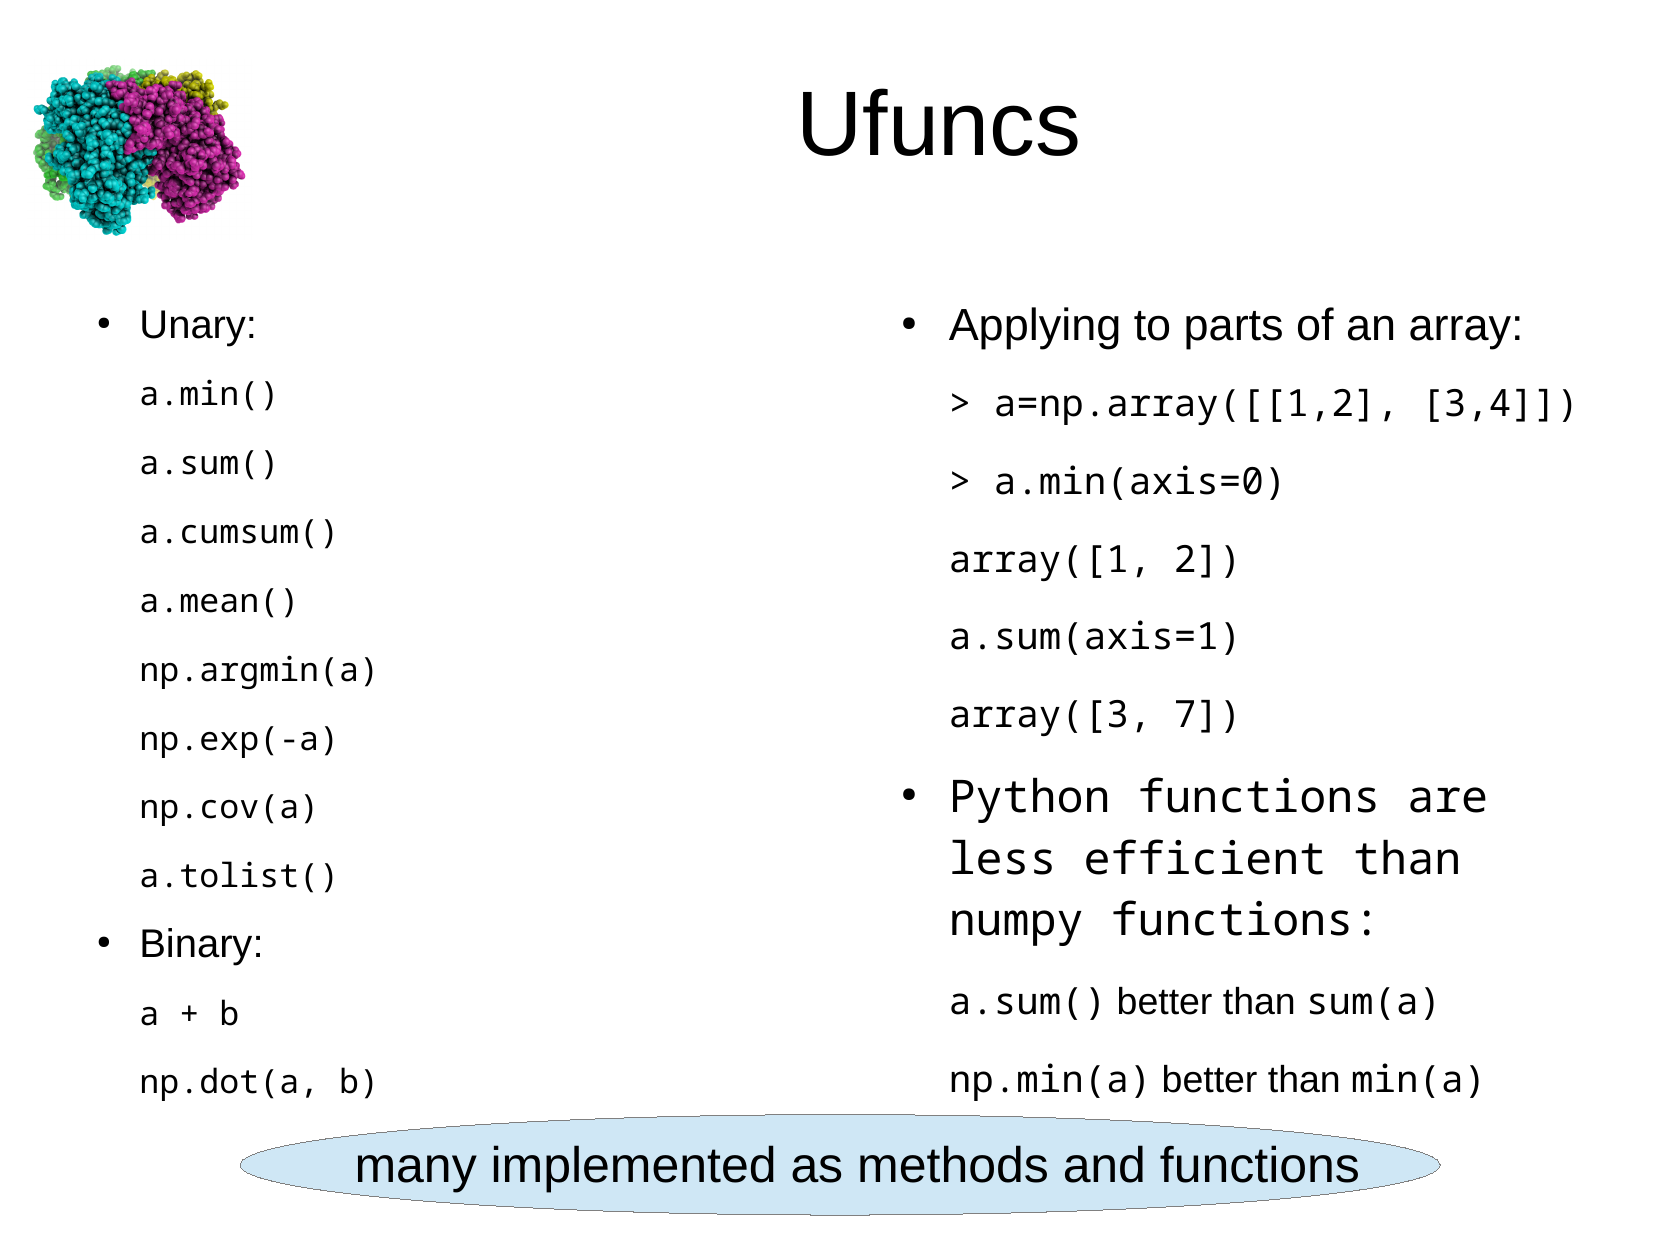

# Ufuncs
Applying to parts of an array:
> a=np.array([[1,2], [3,4]])
> a.min(axis=0)
array([1, 2])
a.sum(axis=1)
array([3, 7])
Python functions are less efficient than numpy functions:
a.sum() better than sum(a)
np.min(a) better than min(a)
Unary:
a.min()
a.sum()
a.cumsum()
a.mean()
np.argmin(a)
np.exp(-a)
np.cov(a)
a.tolist()
Binary:
a + b
np.dot(a, b)
many implemented as methods and functions